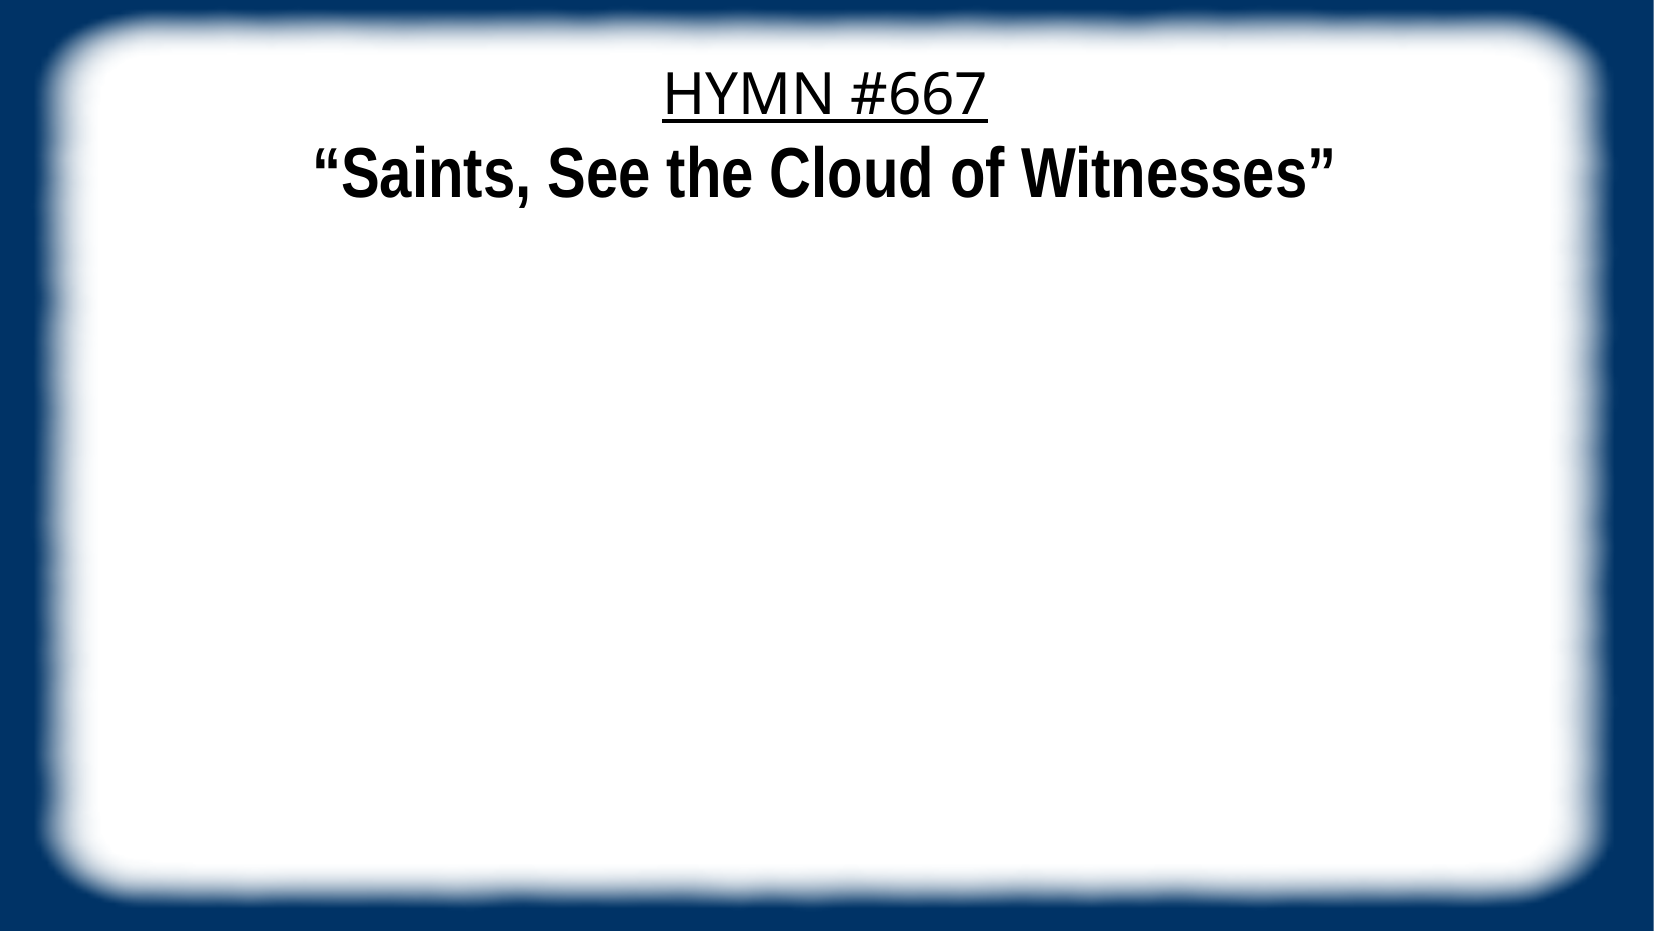

HYMN #667
“Saints, See the Cloud of Witnesses”